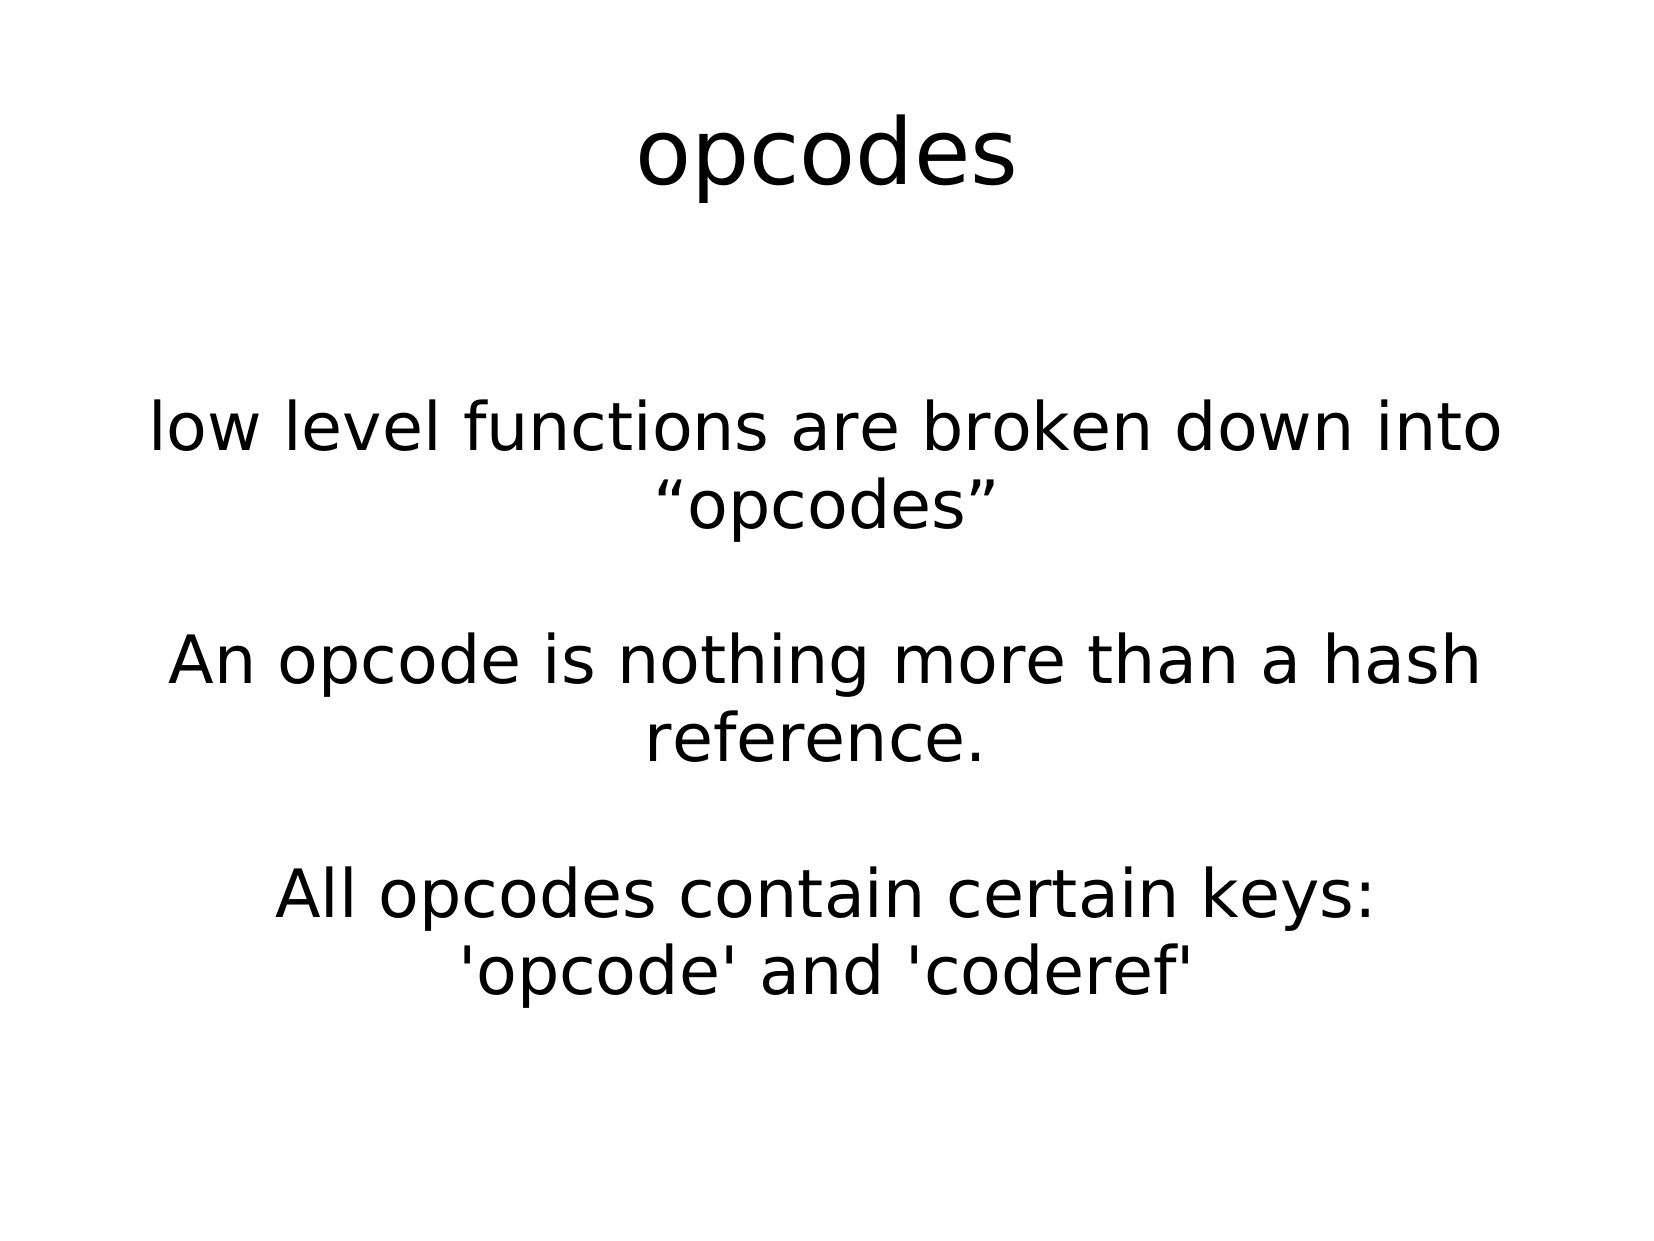

# opcodes
low level functions are broken down into “opcodes”
An opcode is nothing more than a hash reference.
All opcodes contain certain keys:
'opcode' and 'coderef'